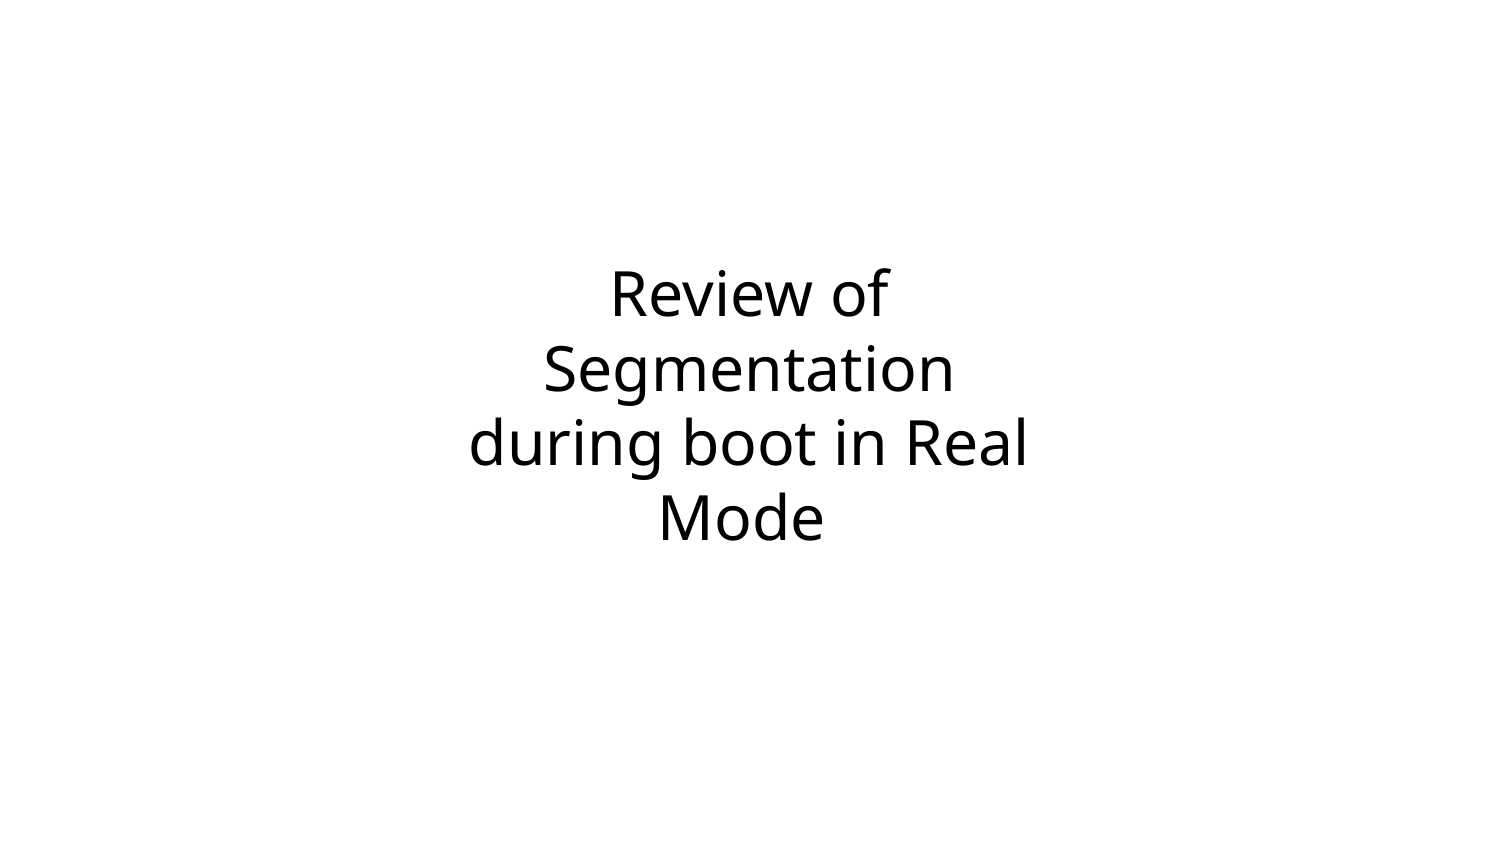

Review of
Segmentation during boot in Real Mode